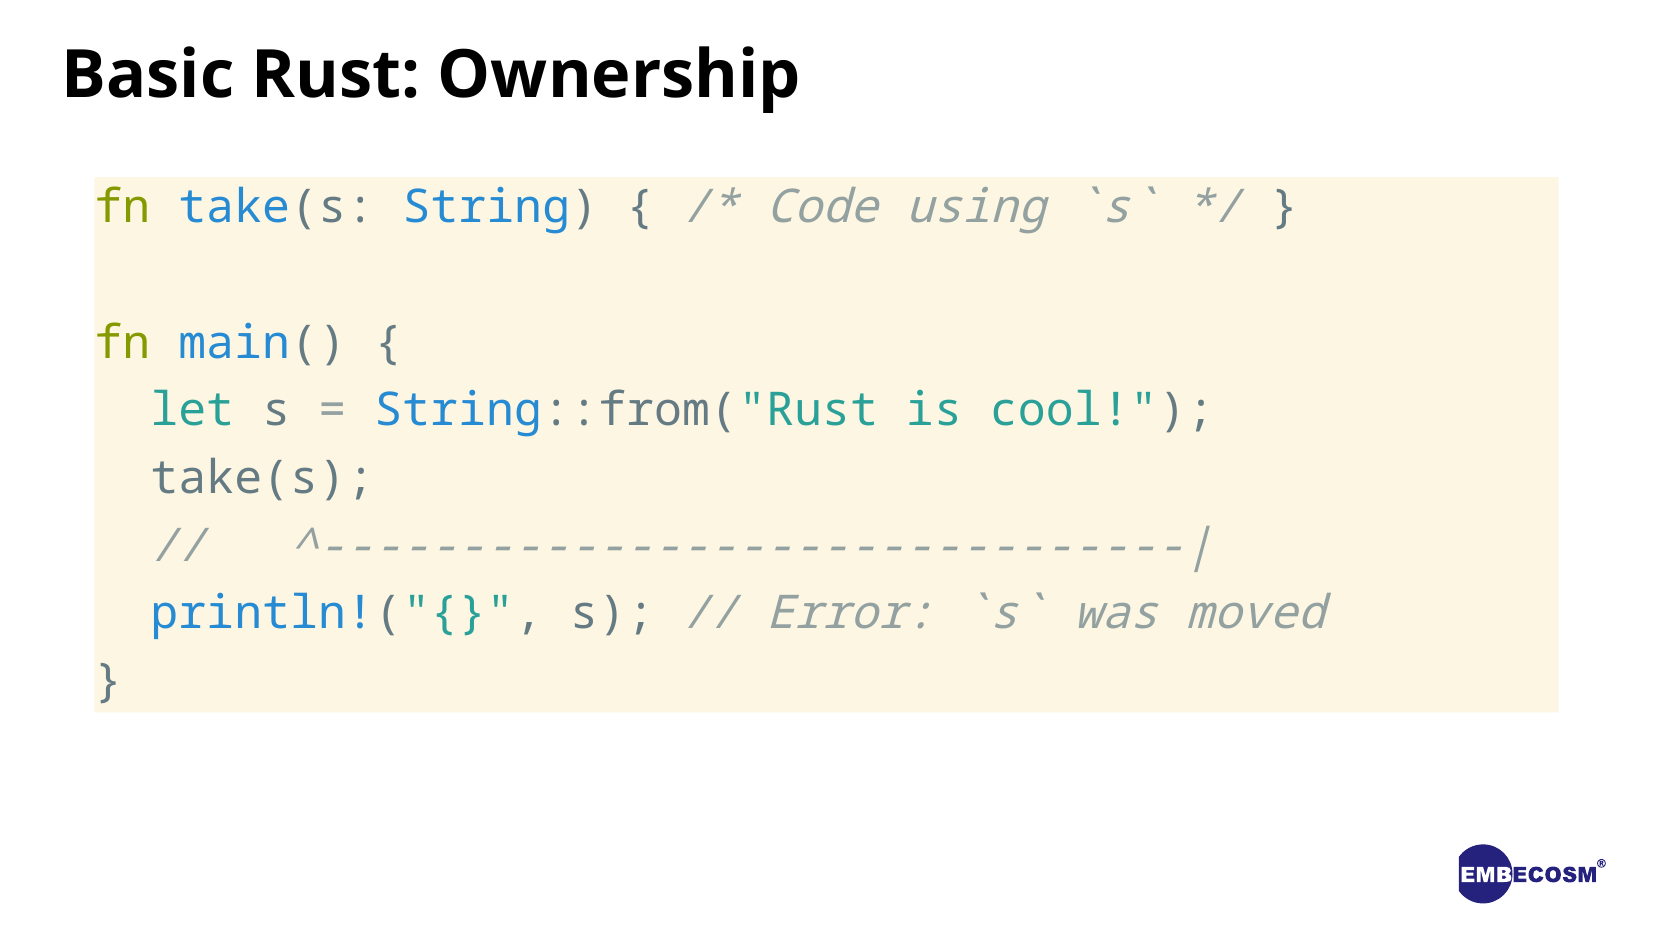

# Basic Rust: Ownership
fn take(s: String) { /* Code using `s` */ }
fn main() {
 let s = String::from("Rust is cool!");
 take(s);
 // ^-------------------------------|
 println!("{}", s); // Error: `s` was moved
}